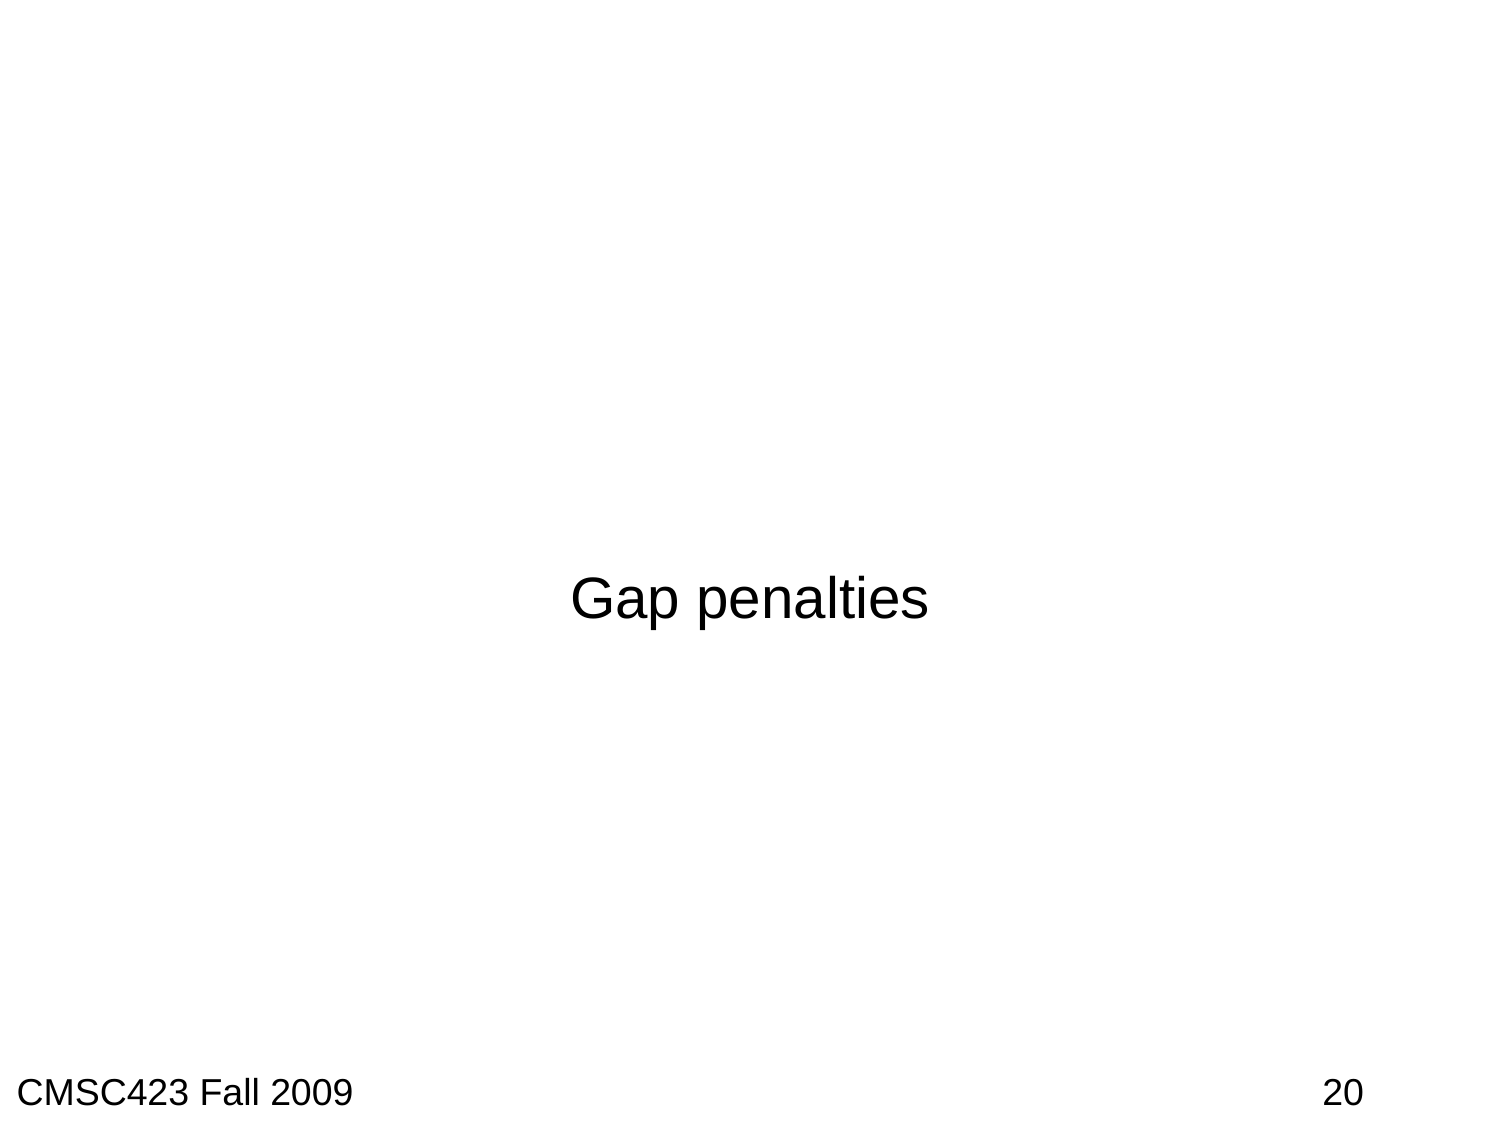

#
Gap penalties
CMSC423 Fall 2009
20